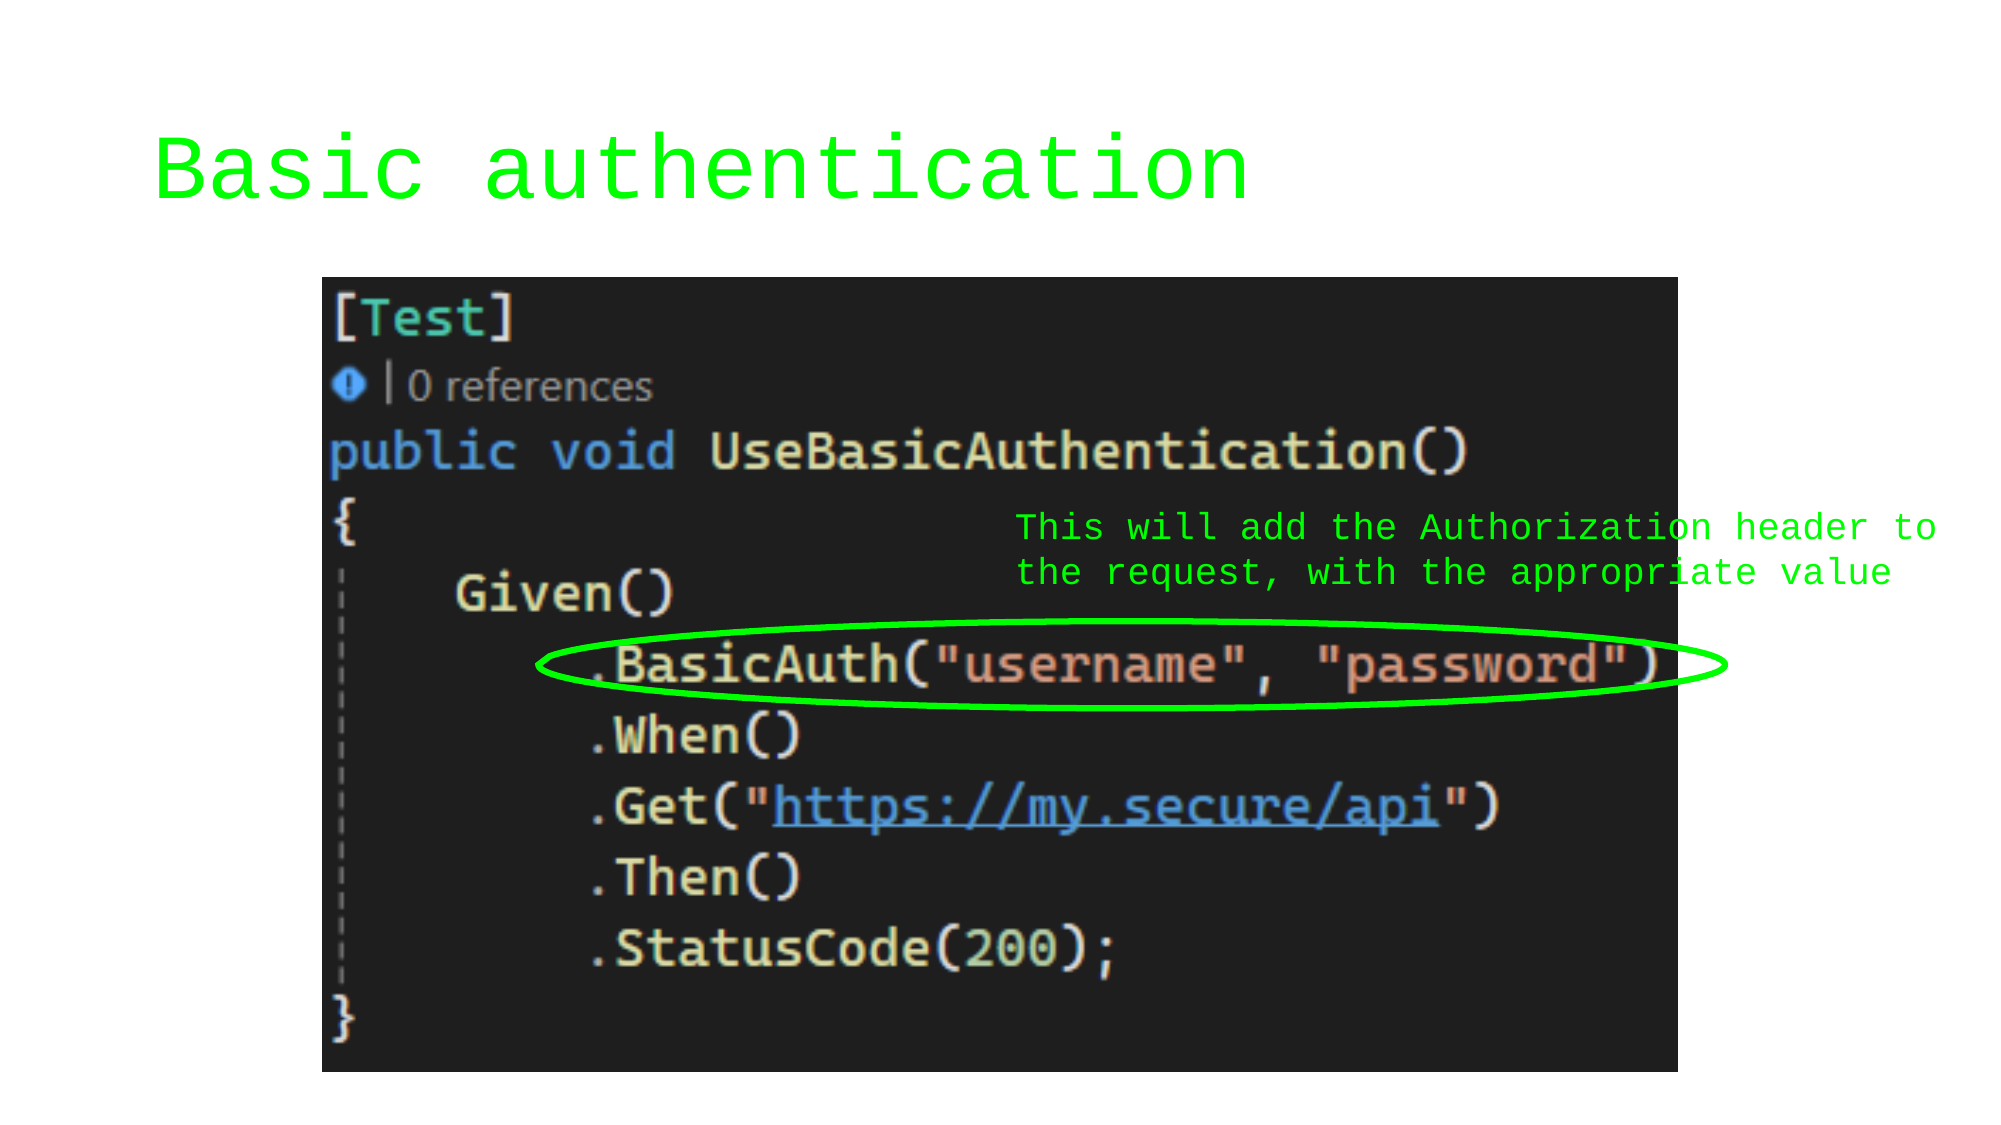

# Basic authentication
This will add the Authorization header to the request, with the appropriate value